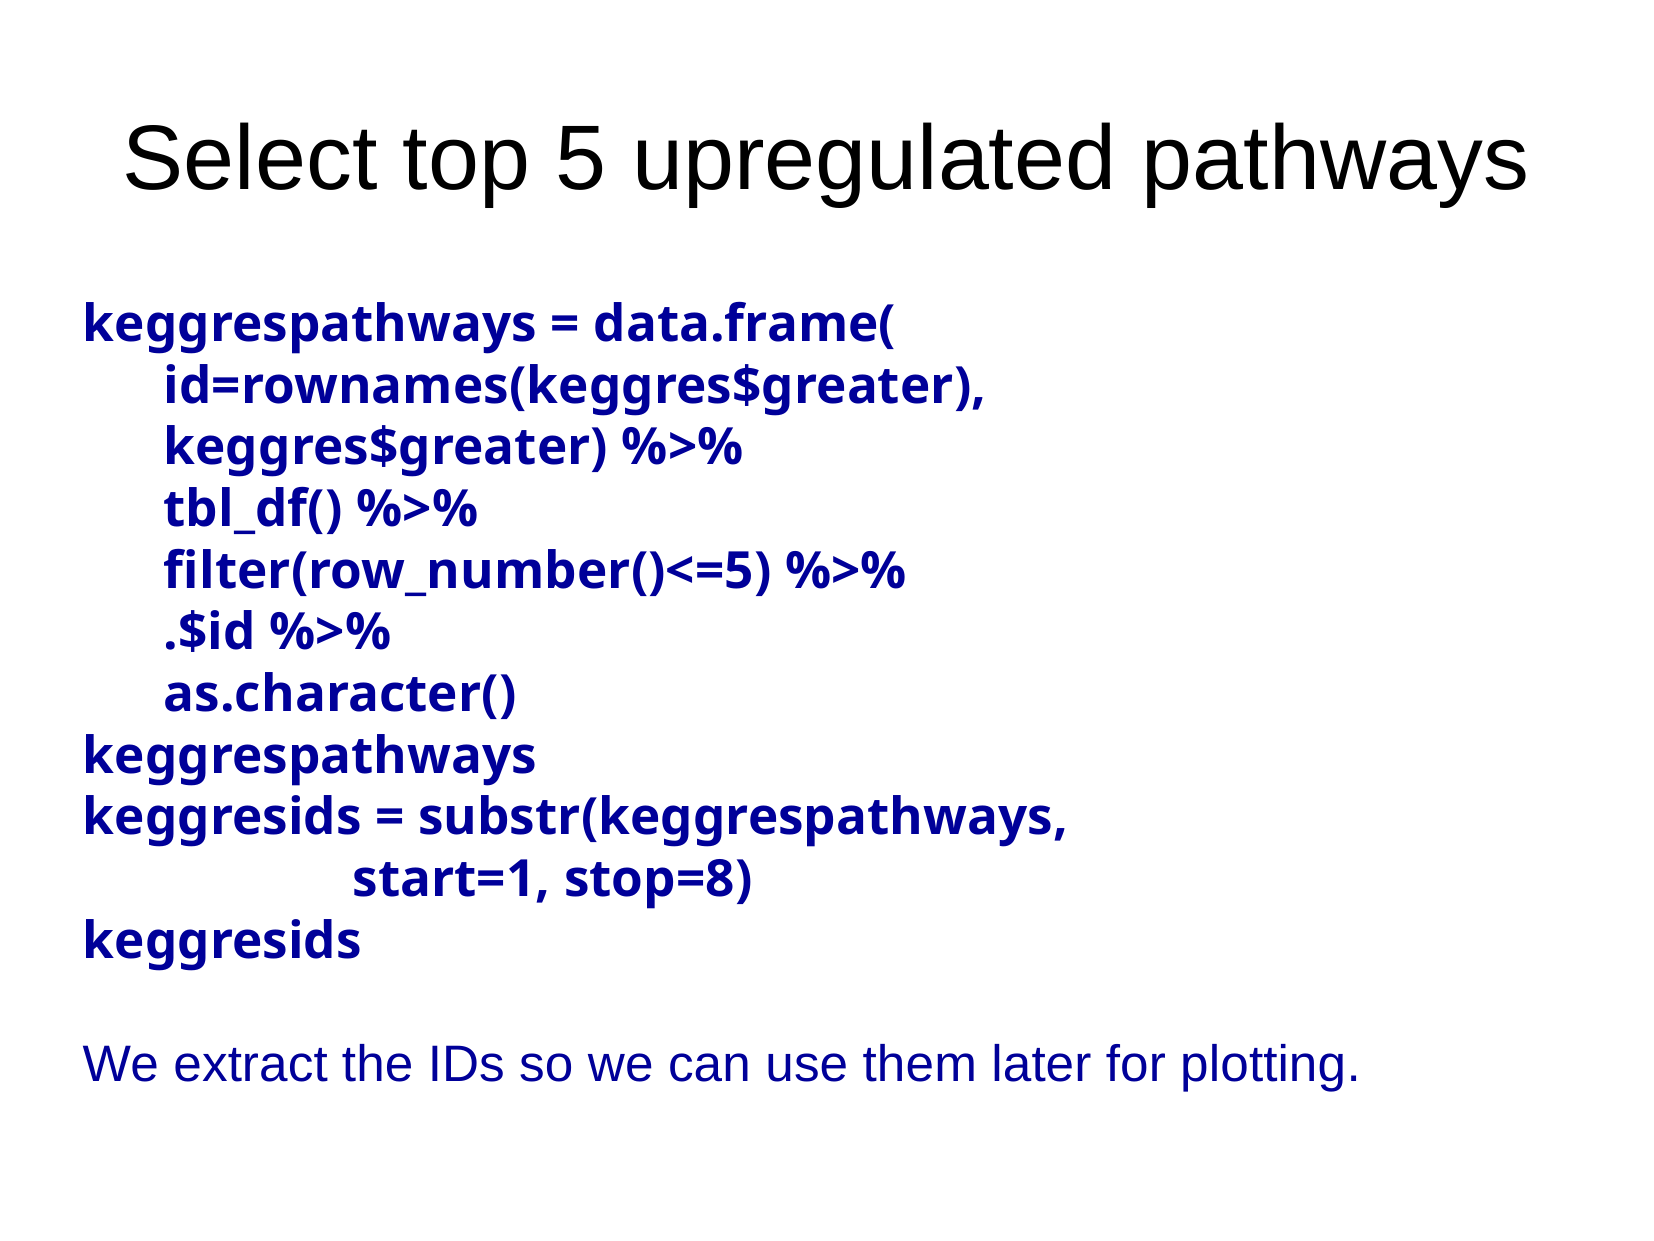

Select top 5 upregulated pathways
keggrespathways = data.frame(
 id=rownames(keggres$greater),
 keggres$greater) %>%
 tbl_df() %>%
 filter(row_number()<=5) %>%
 .$id %>%
 as.character()
keggrespathways
keggresids = substr(keggrespathways,
 start=1, stop=8)
keggresids
We extract the IDs so we can use them later for plotting.